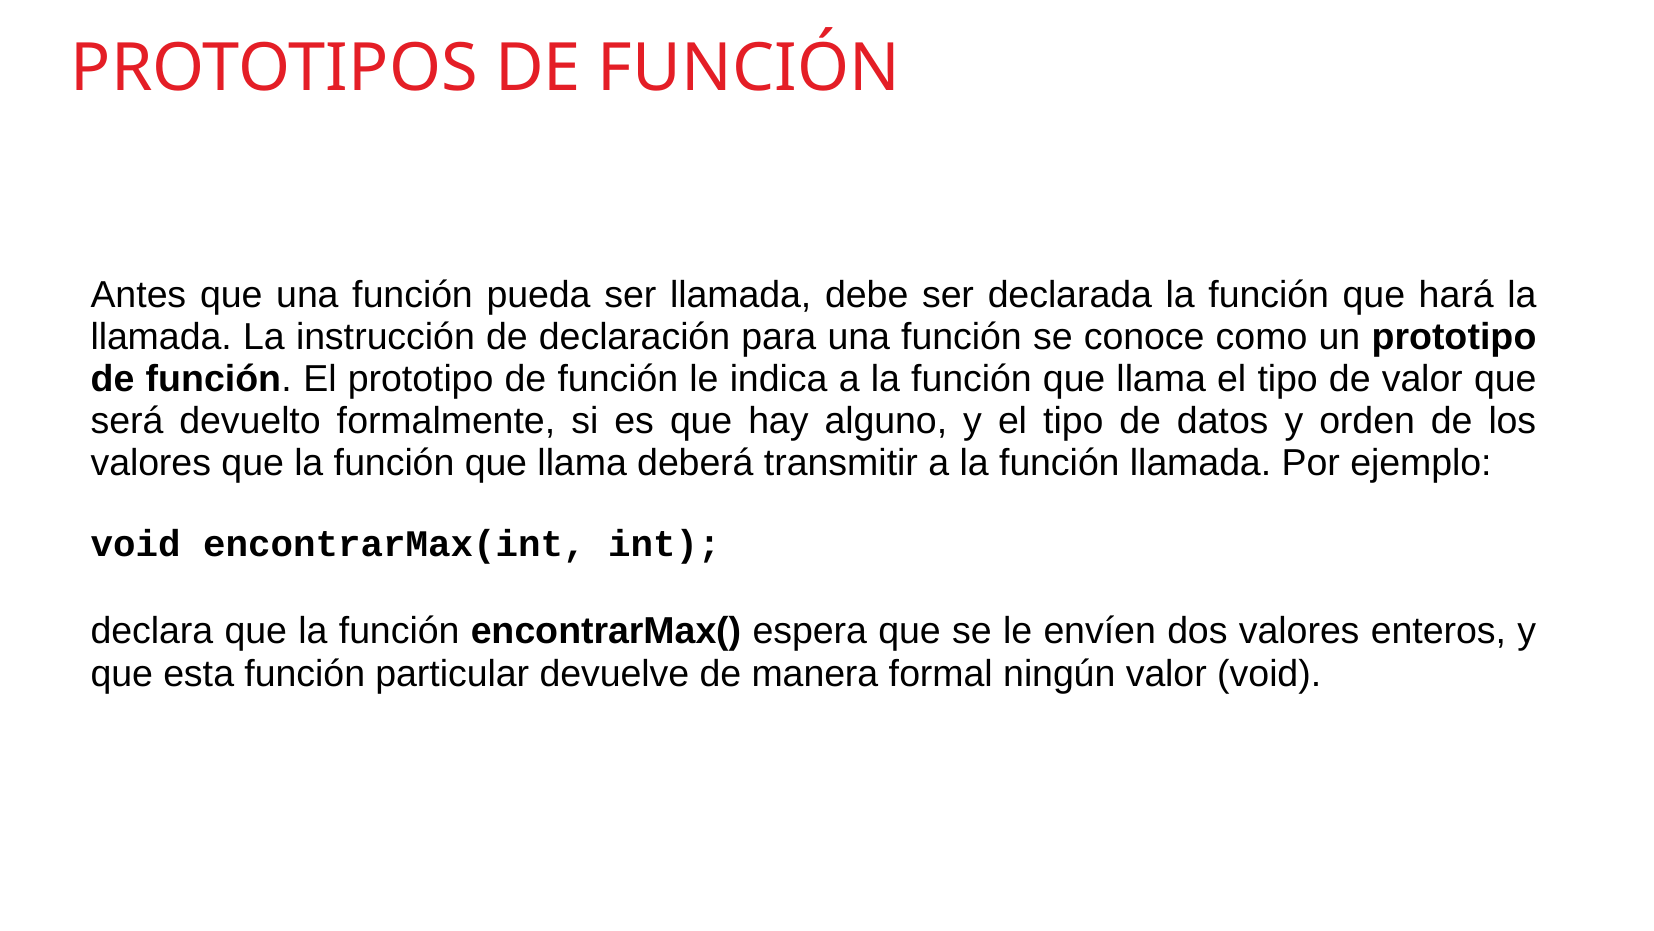

# PROTOTIPOS DE FUNCIÓN
Antes que una función pueda ser llamada, debe ser declarada la función que hará la llamada. La instrucción de declaración para una función se conoce como un prototipo de función. El prototipo de función le indica a la función que llama el tipo de valor que será devuelto formalmente, si es que hay alguno, y el tipo de datos y orden de los valores que la función que llama deberá transmitir a la función llamada. Por ejemplo:
void encontrarMax(int, int);
declara que la función encontrarMax() espera que se le envíen dos valores enteros, y que esta función particular devuelve de manera formal ningún valor (void).